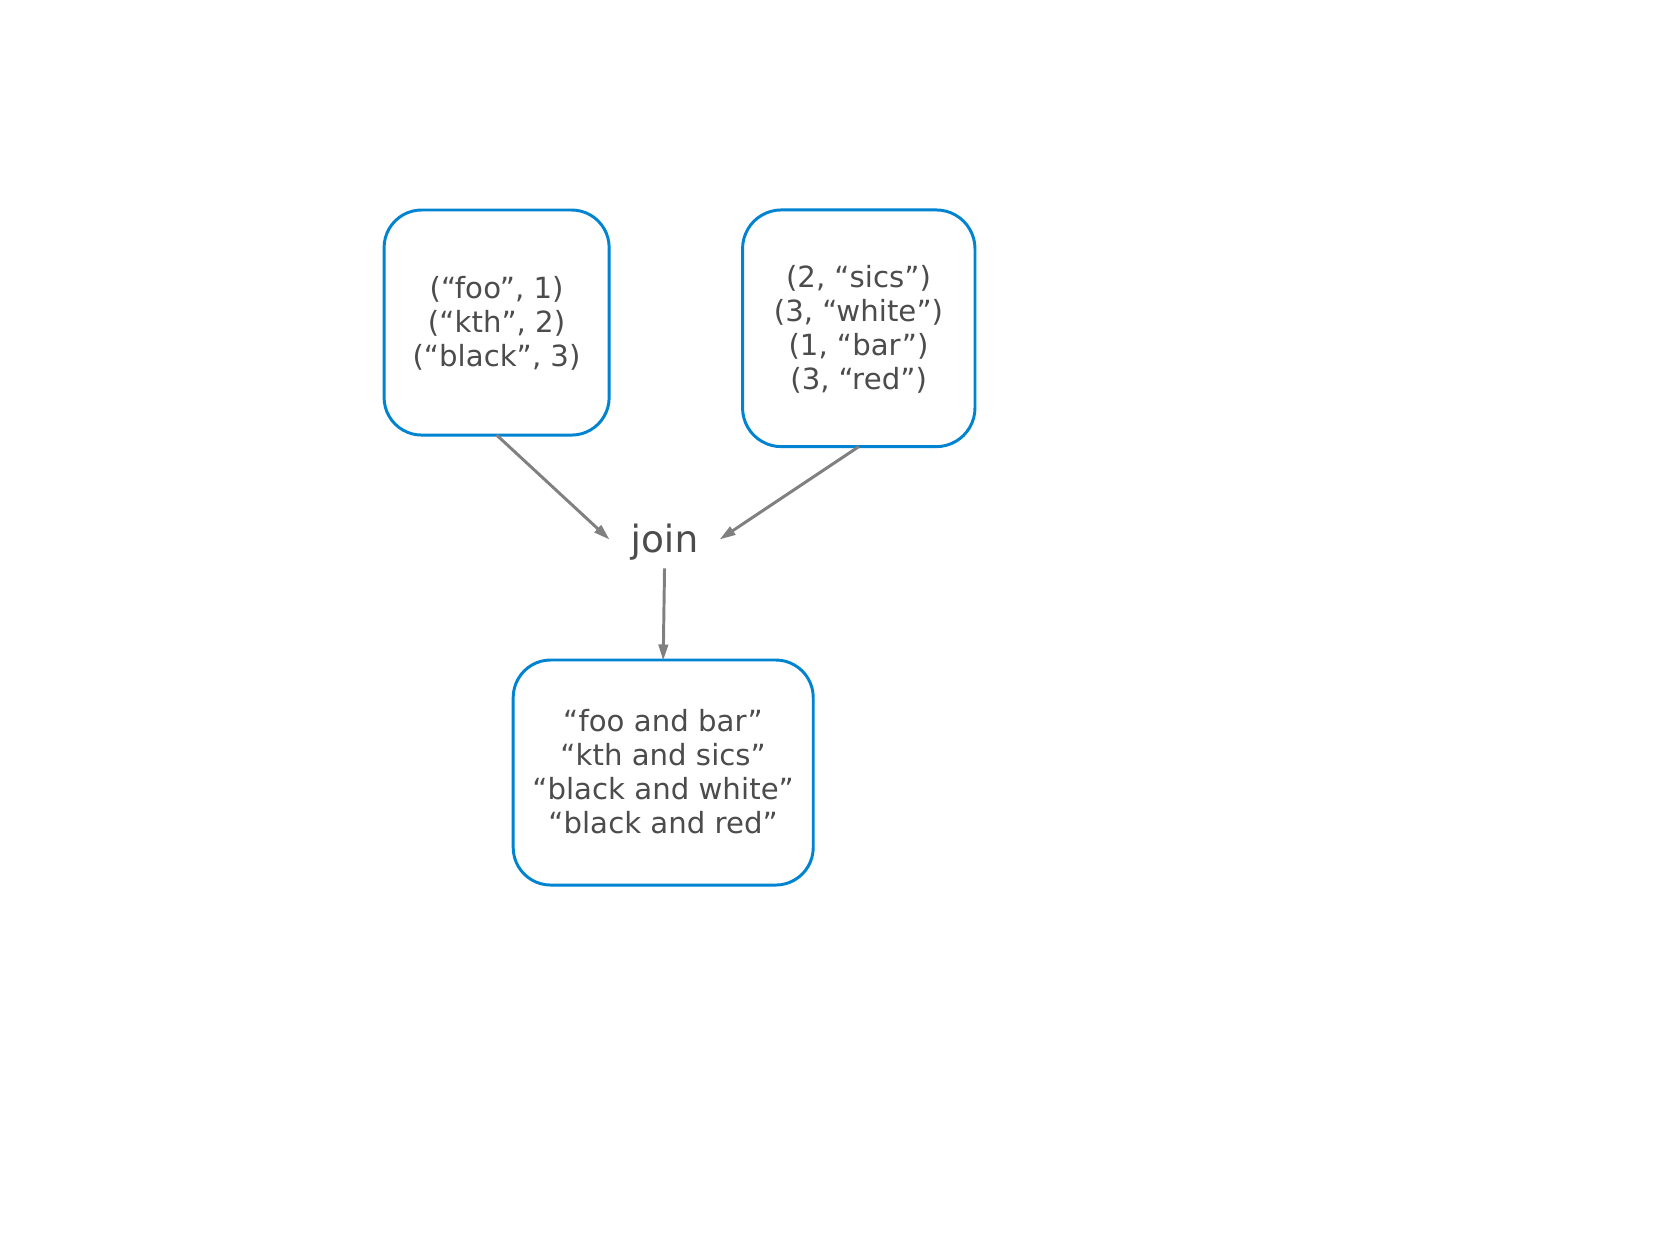

(“foo”, 1)
(“kth”, 2)
(“black”, 3)
(2, “sics”)
(3, “white”)
(1, “bar”)
(3, “red”)
join
“foo and bar”
“kth and sics”
“black and white”
“black and red”